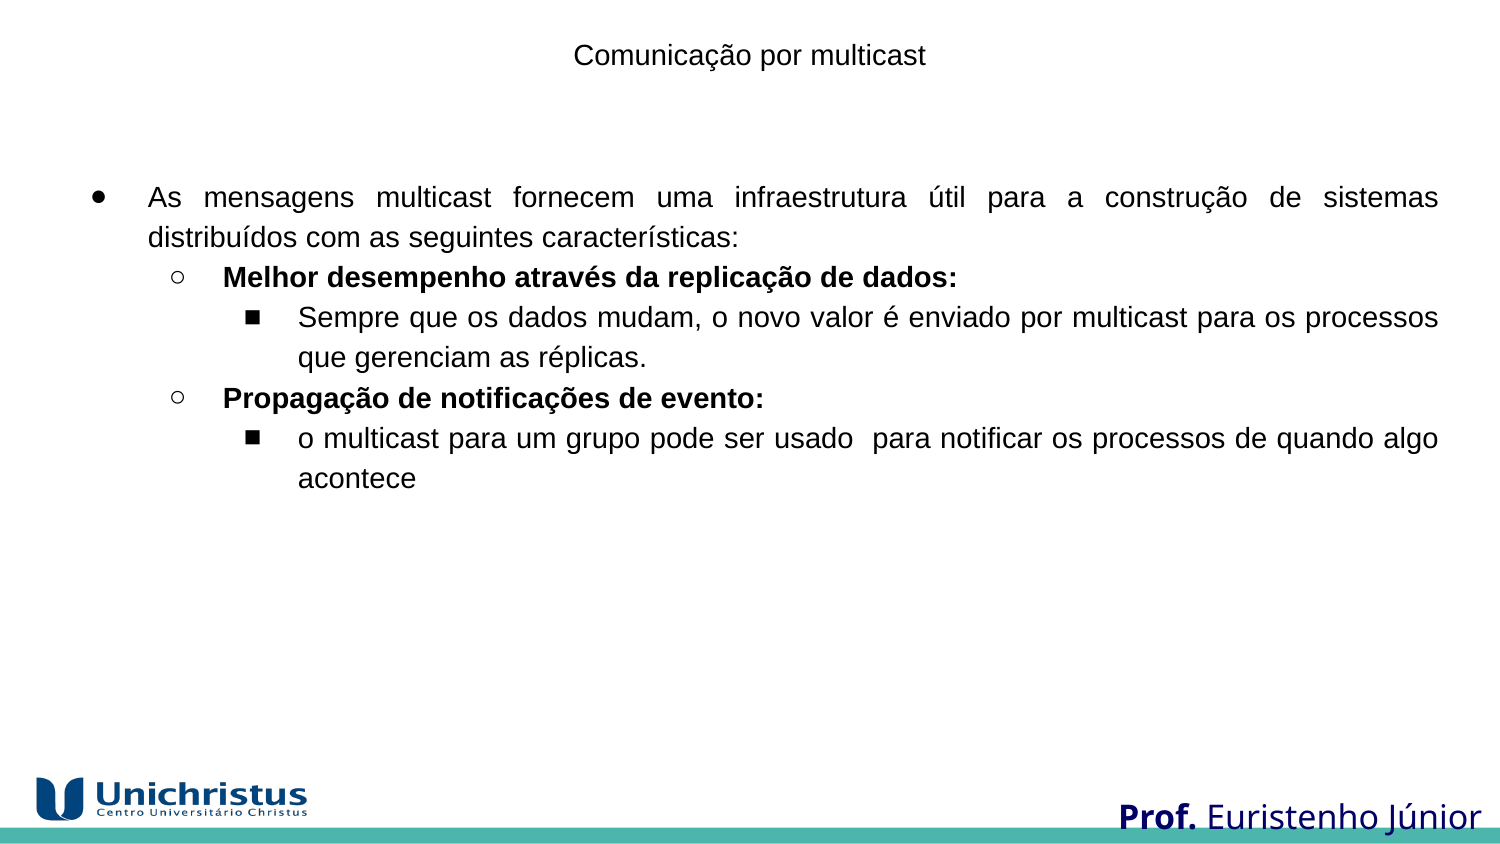

# Comunicação por multicast
As mensagens multicast fornecem uma infraestrutura útil para a construção de sistemas distribuídos com as seguintes características:
Melhor desempenho através da replicação de dados:
Sempre que os dados mudam, o novo valor é enviado por multicast para os processos que gerenciam as réplicas.
Propagação de notificações de evento:
o multicast para um grupo pode ser usado para notificar os processos de quando algo acontece